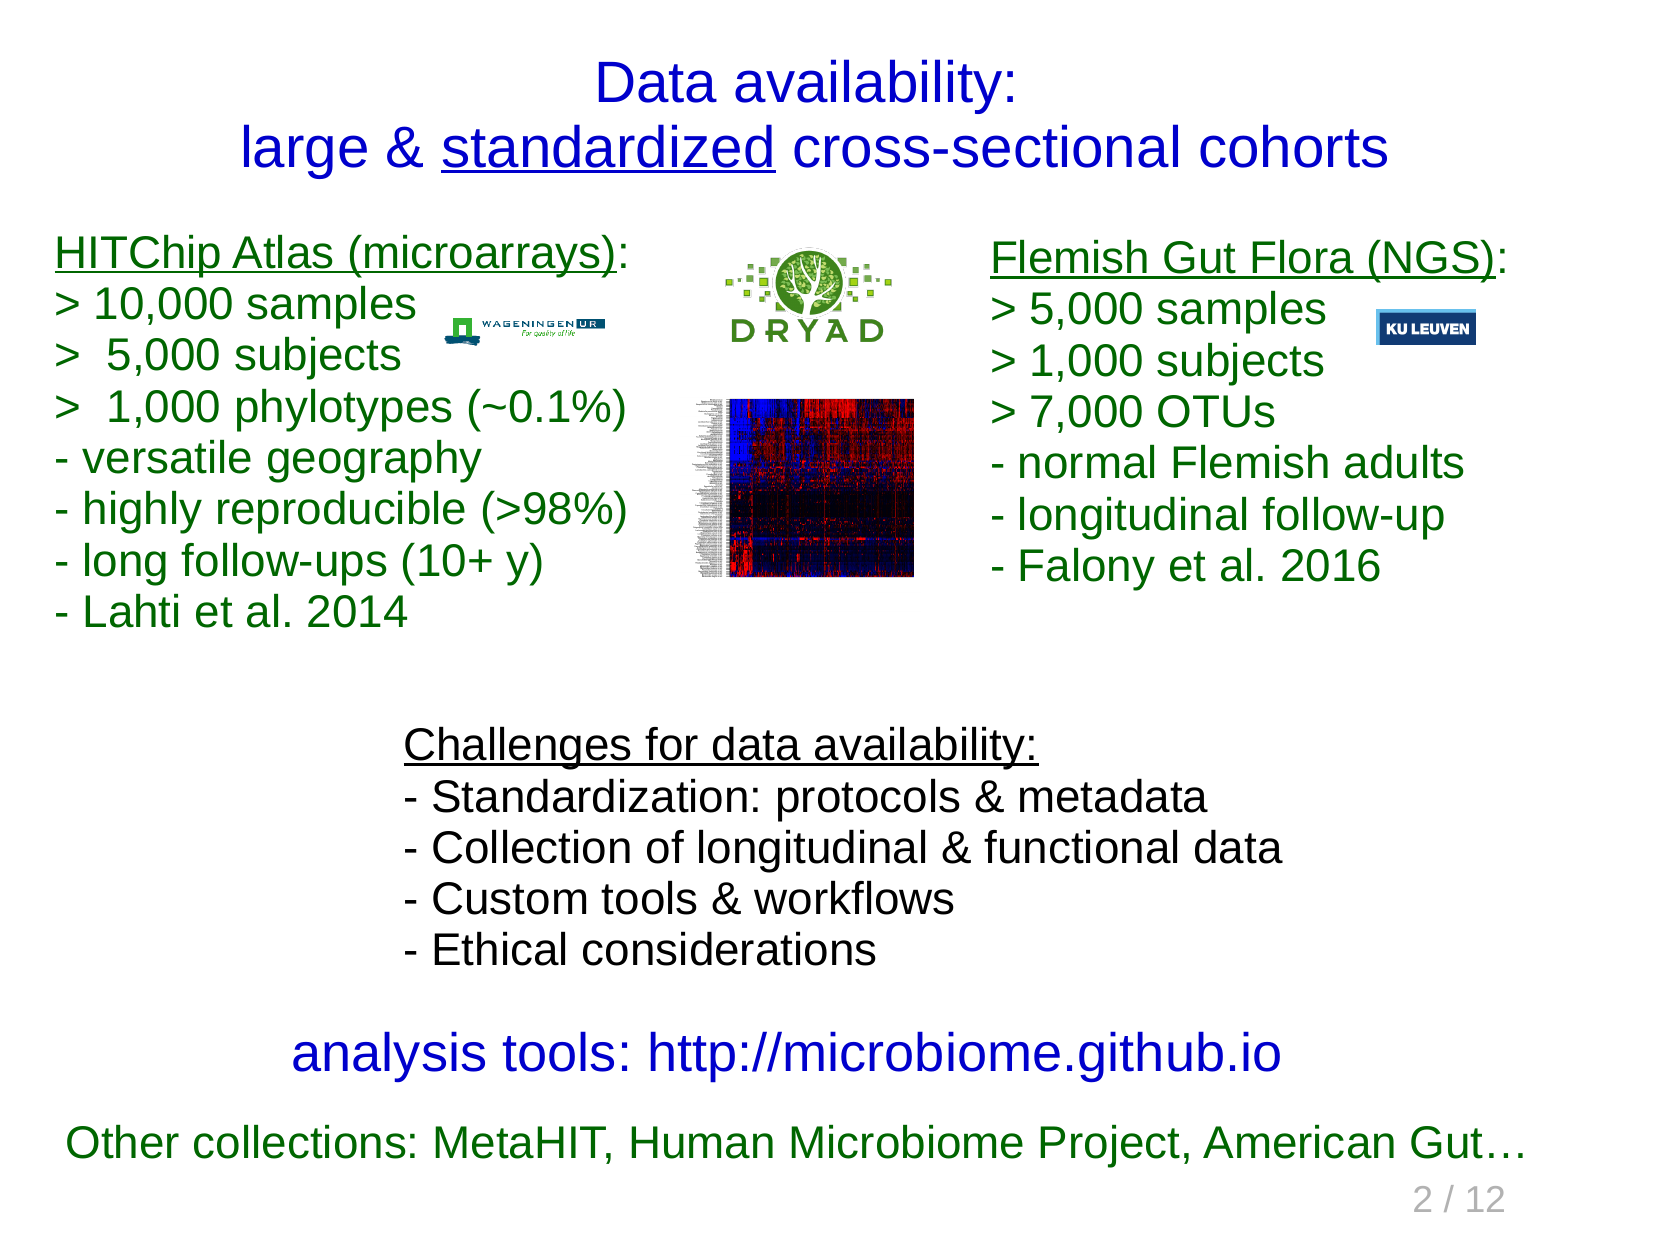

Data availability:
large & standardized cross-sectional cohorts
HITChip Atlas (microarrays):
> 10,000 samples
> 5,000 subjects
> 1,000 phylotypes (~0.1%)
- versatile geography
- highly reproducible (>98%)
- long follow-ups (10+ y)
- Lahti et al. 2014
Flemish Gut Flora (NGS):
> 5,000 samples
> 1,000 subjects
> 7,000 OTUs
- normal Flemish adults
- longitudinal follow-up
- Falony et al. 2016
Challenges for data availability:
- Standardization: protocols & metadata
- Collection of longitudinal & functional data
- Custom tools & workflows
- Ethical considerations
analysis tools: http://microbiome.github.io
Other collections: MetaHIT, Human Microbiome Project, American Gut…